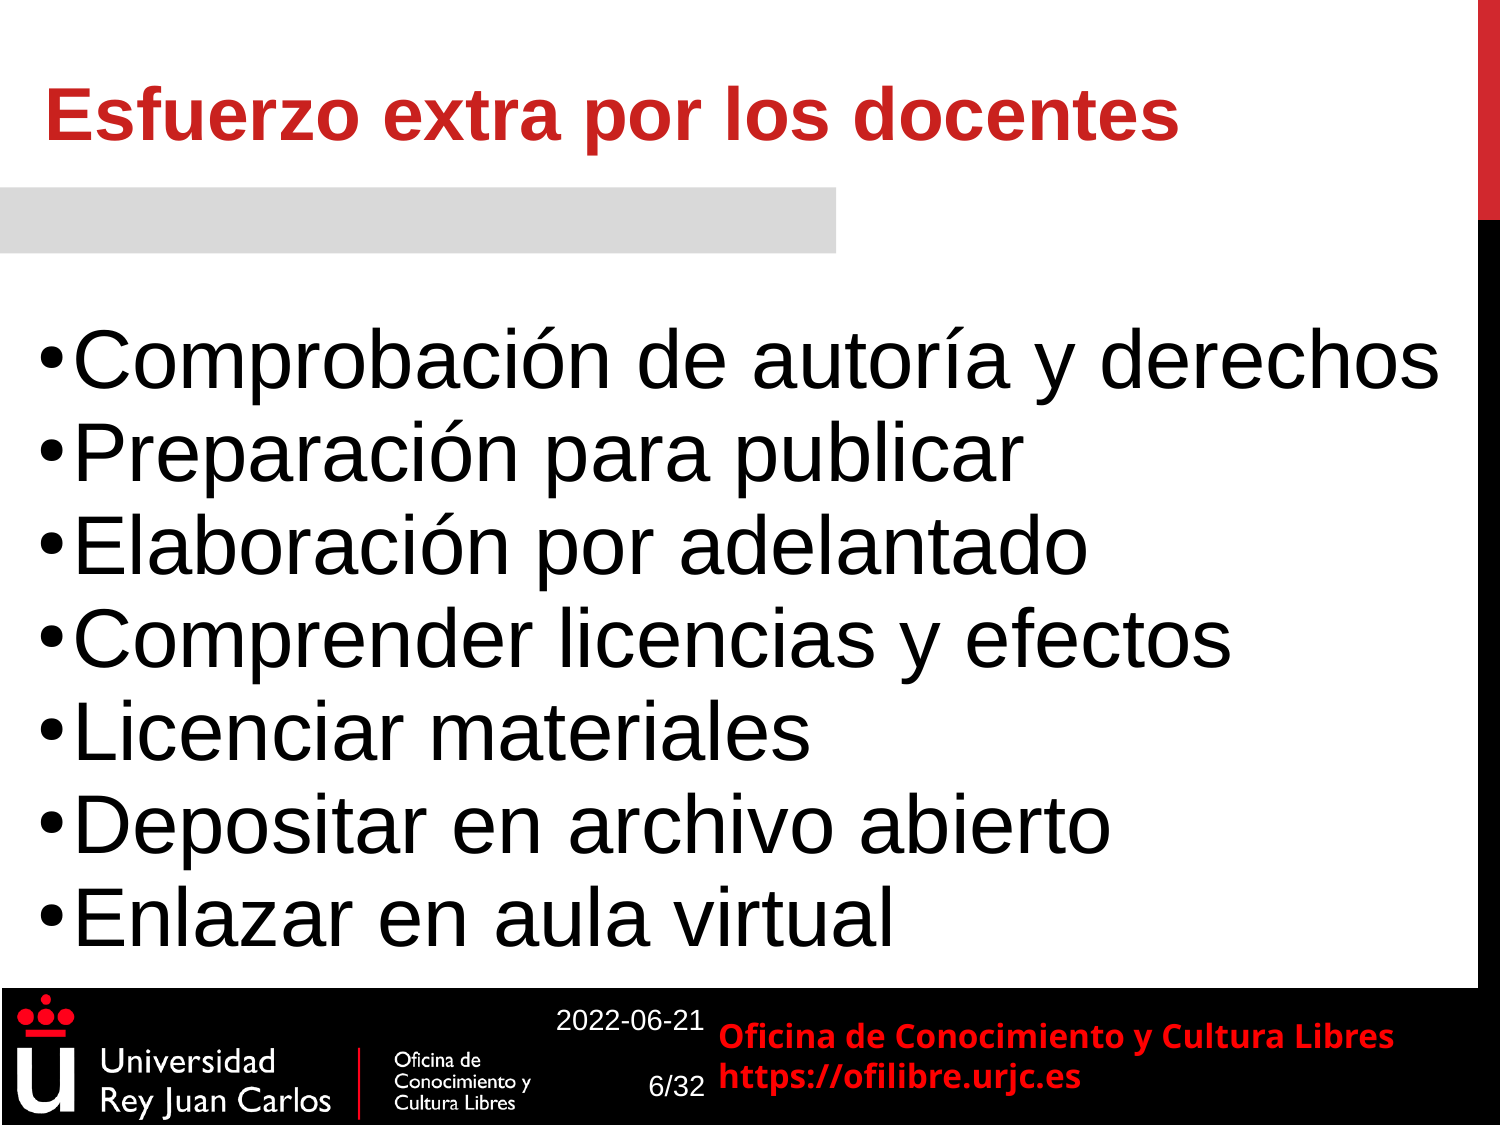

#
Esfuerzo extra por los docentes
Comprobación de autoría y derechos
Preparación para publicar
Elaboración por adelantado
Comprender licencias y efectos
Licenciar materiales
Depositar en archivo abierto
Enlazar en aula virtual